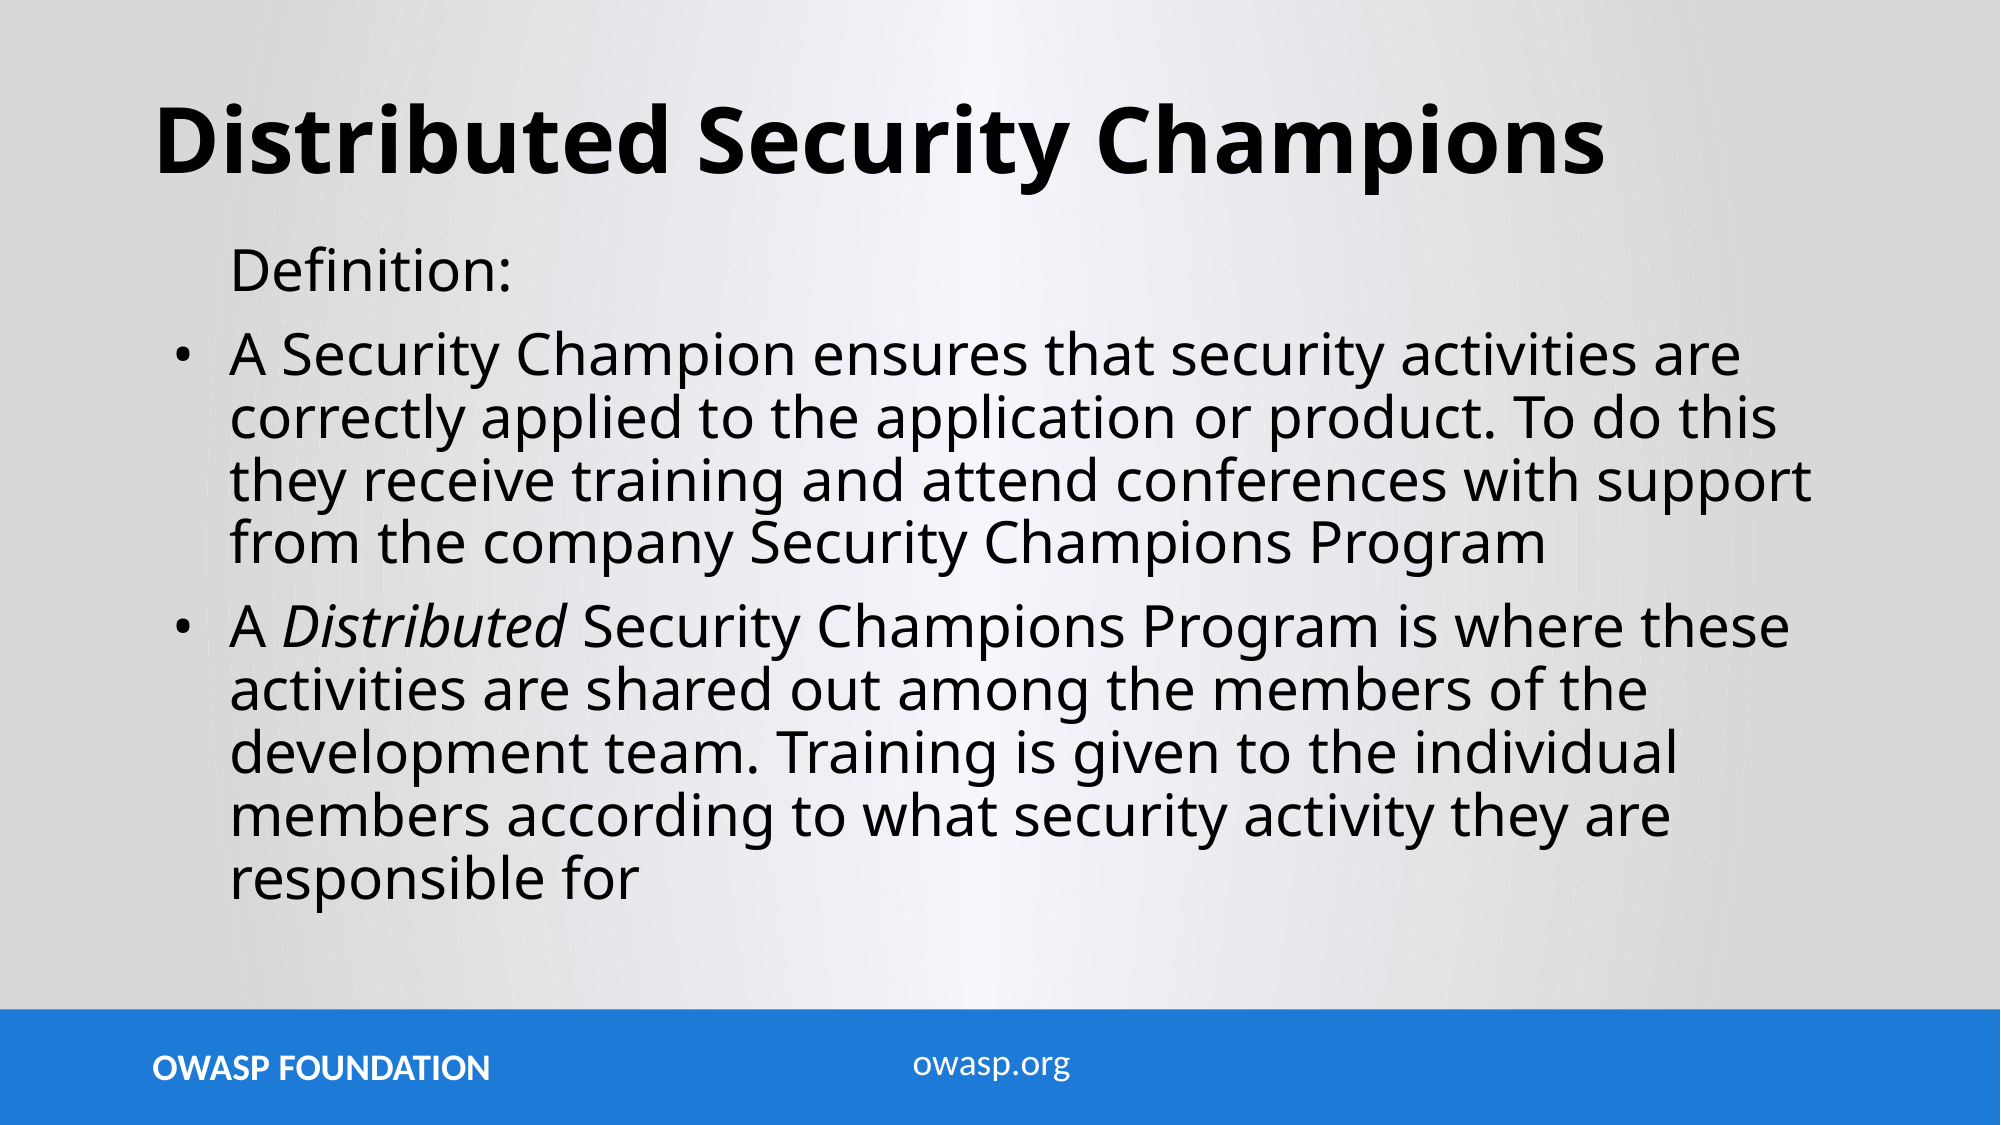

# Distributed Security Champions
Definition:
A Security Champion ensures that security activities are correctly applied to the application or product. To do this they receive training and attend conferences with support from the company Security Champions Program
A Distributed Security Champions Program is where these activities are shared out among the members of the development team. Training is given to the individual members according to what security activity they are responsible for